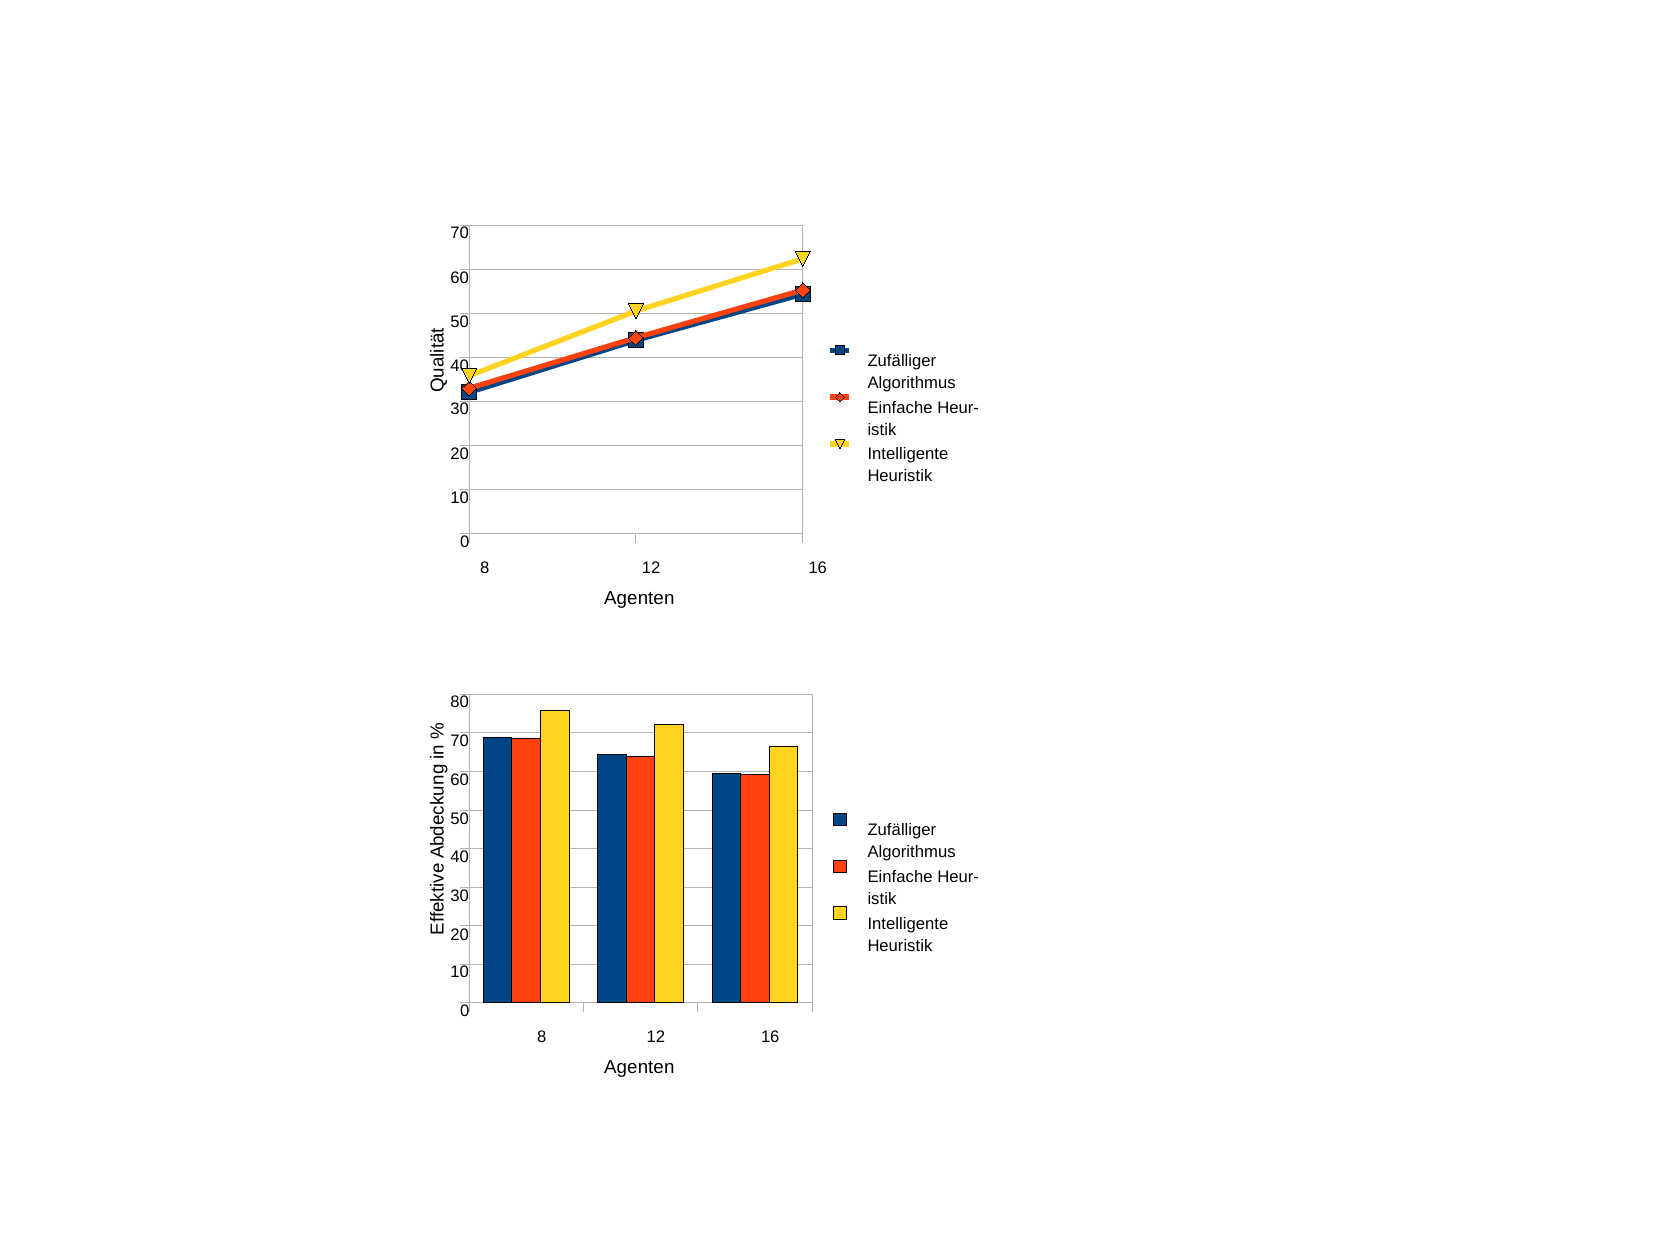

70
60
50
Qualität
Zufälliger
40
Algorithmus
Einfache Heur
-
30
istik
20
Intelligente
Heuristik
10
0
8
12
16
Agenten
80
70
60
50
Effektive Abdeckung in %
Zufälliger
Algorithmus
40
Einfache Heur
-
30
istik
Intelligente
20
Heuristik
10
0
8
12
16
Agenten